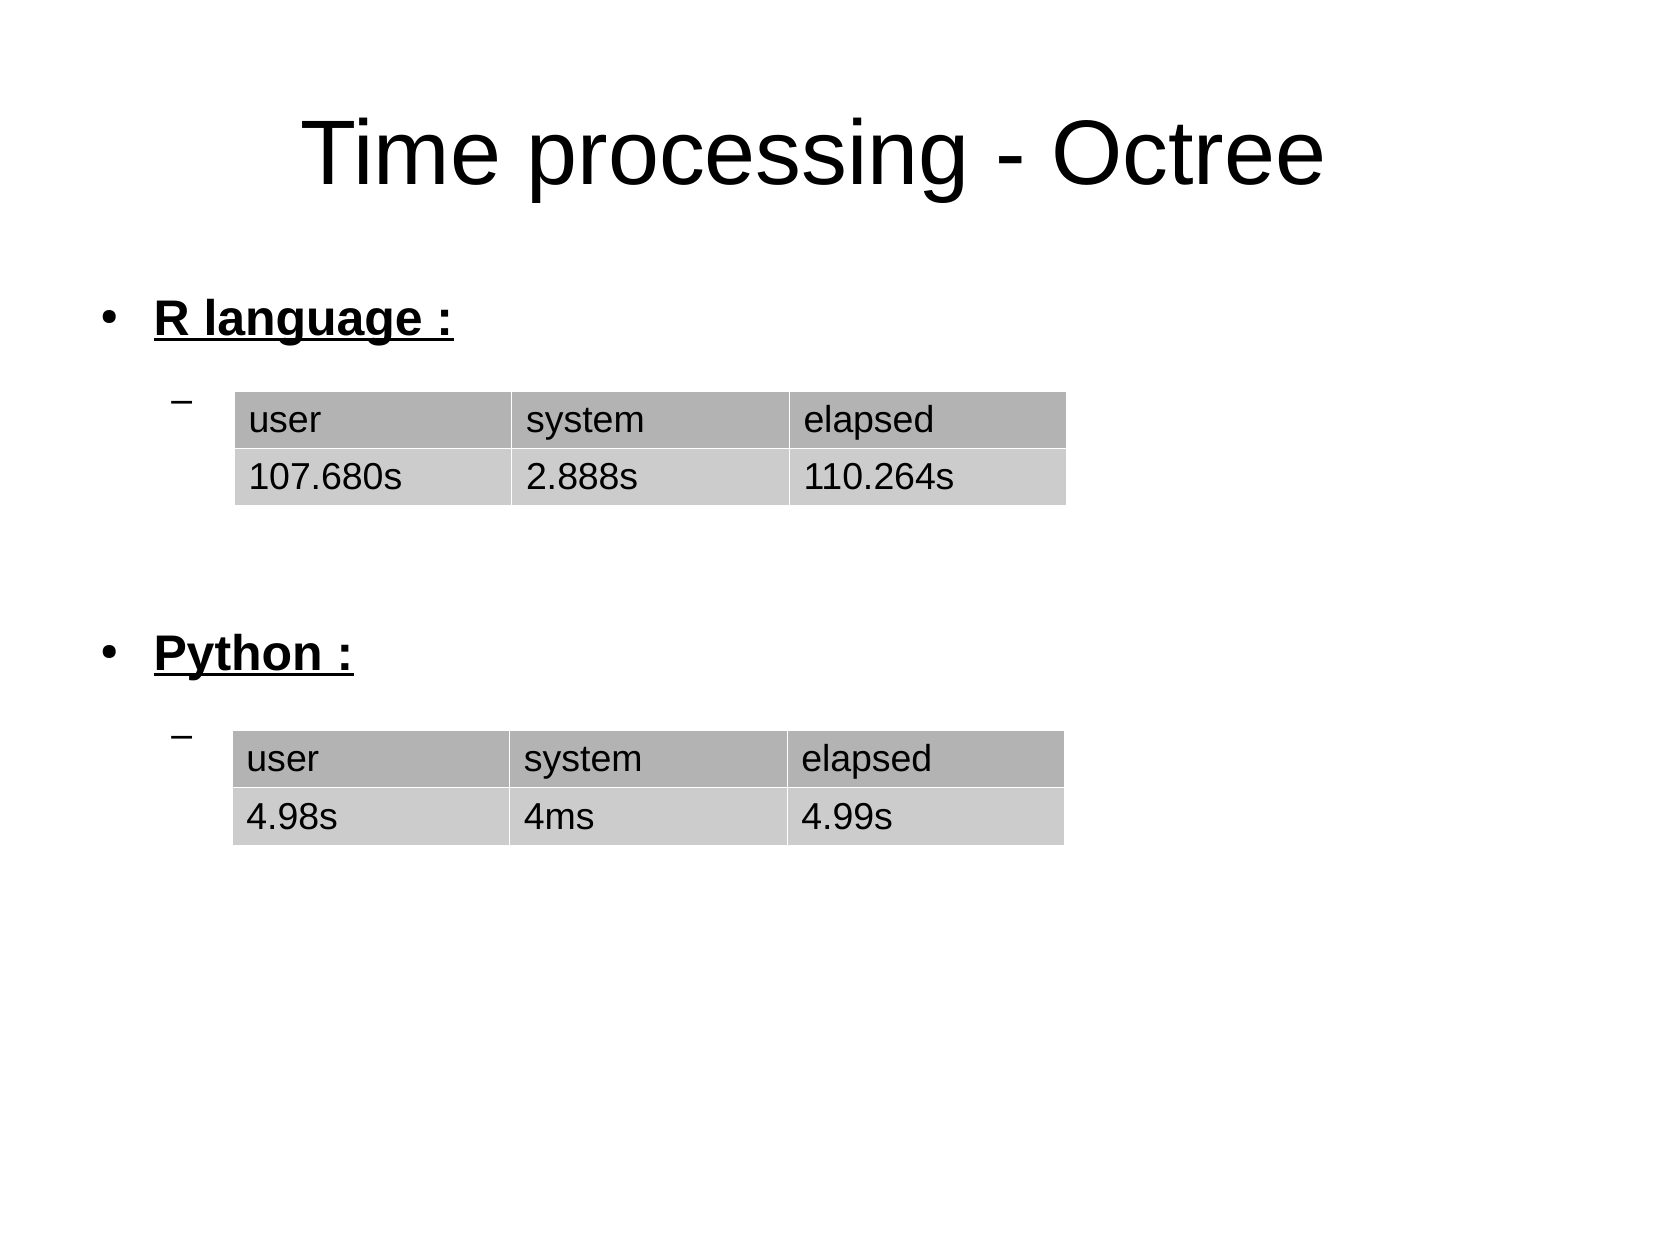

# Time processing - Octree
R language :
Python :
| user | system | elapsed |
| --- | --- | --- |
| 107.680s | 2.888s | 110.264s |
| user | system | elapsed |
| --- | --- | --- |
| 4.98s | 4ms | 4.99s |